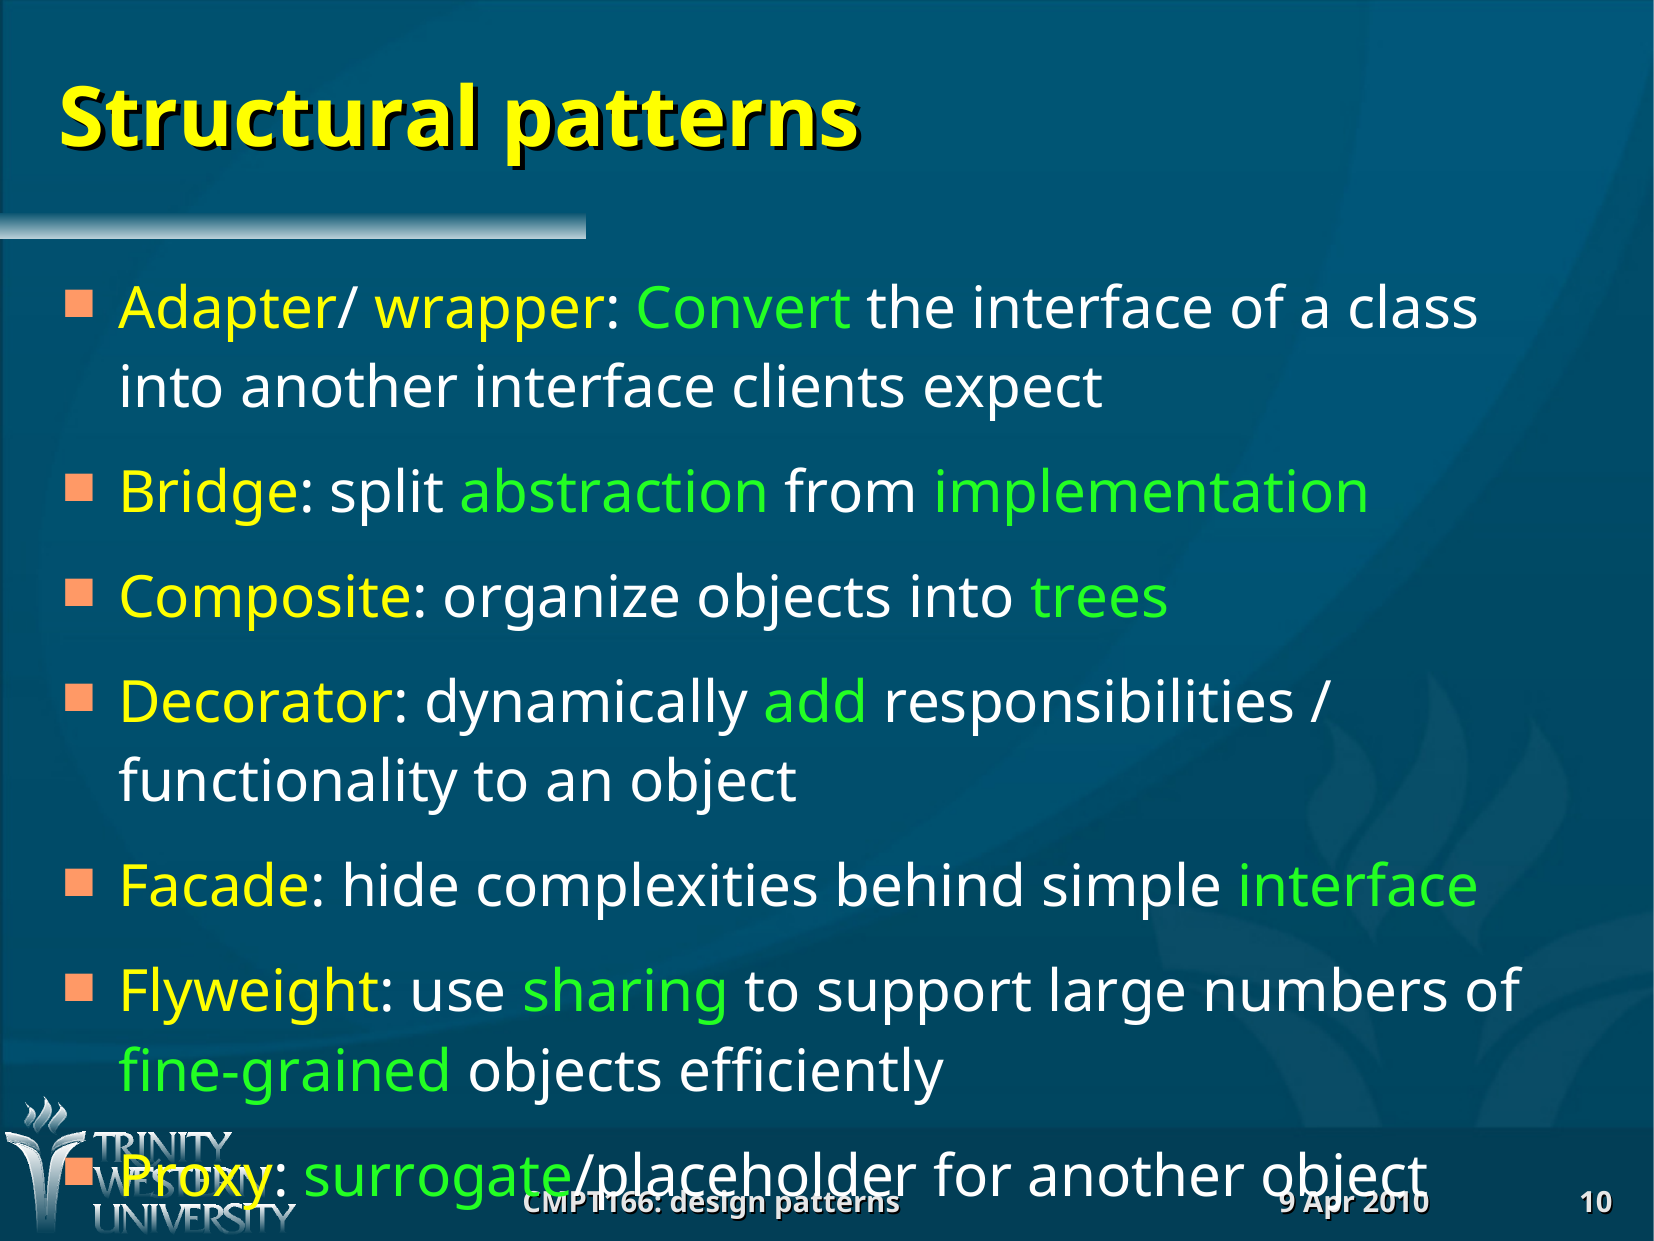

# Structural patterns
Adapter/ wrapper: Convert the interface of a class into another interface clients expect
Bridge: split abstraction from implementation
Composite: organize objects into trees
Decorator: dynamically add responsibilities / functionality to an object
Facade: hide complexities behind simple interface
Flyweight: use sharing to support large numbers of fine-grained objects efficiently
Proxy: surrogate/placeholder for another object
CMPT166: design patterns
9 Apr 2010
10